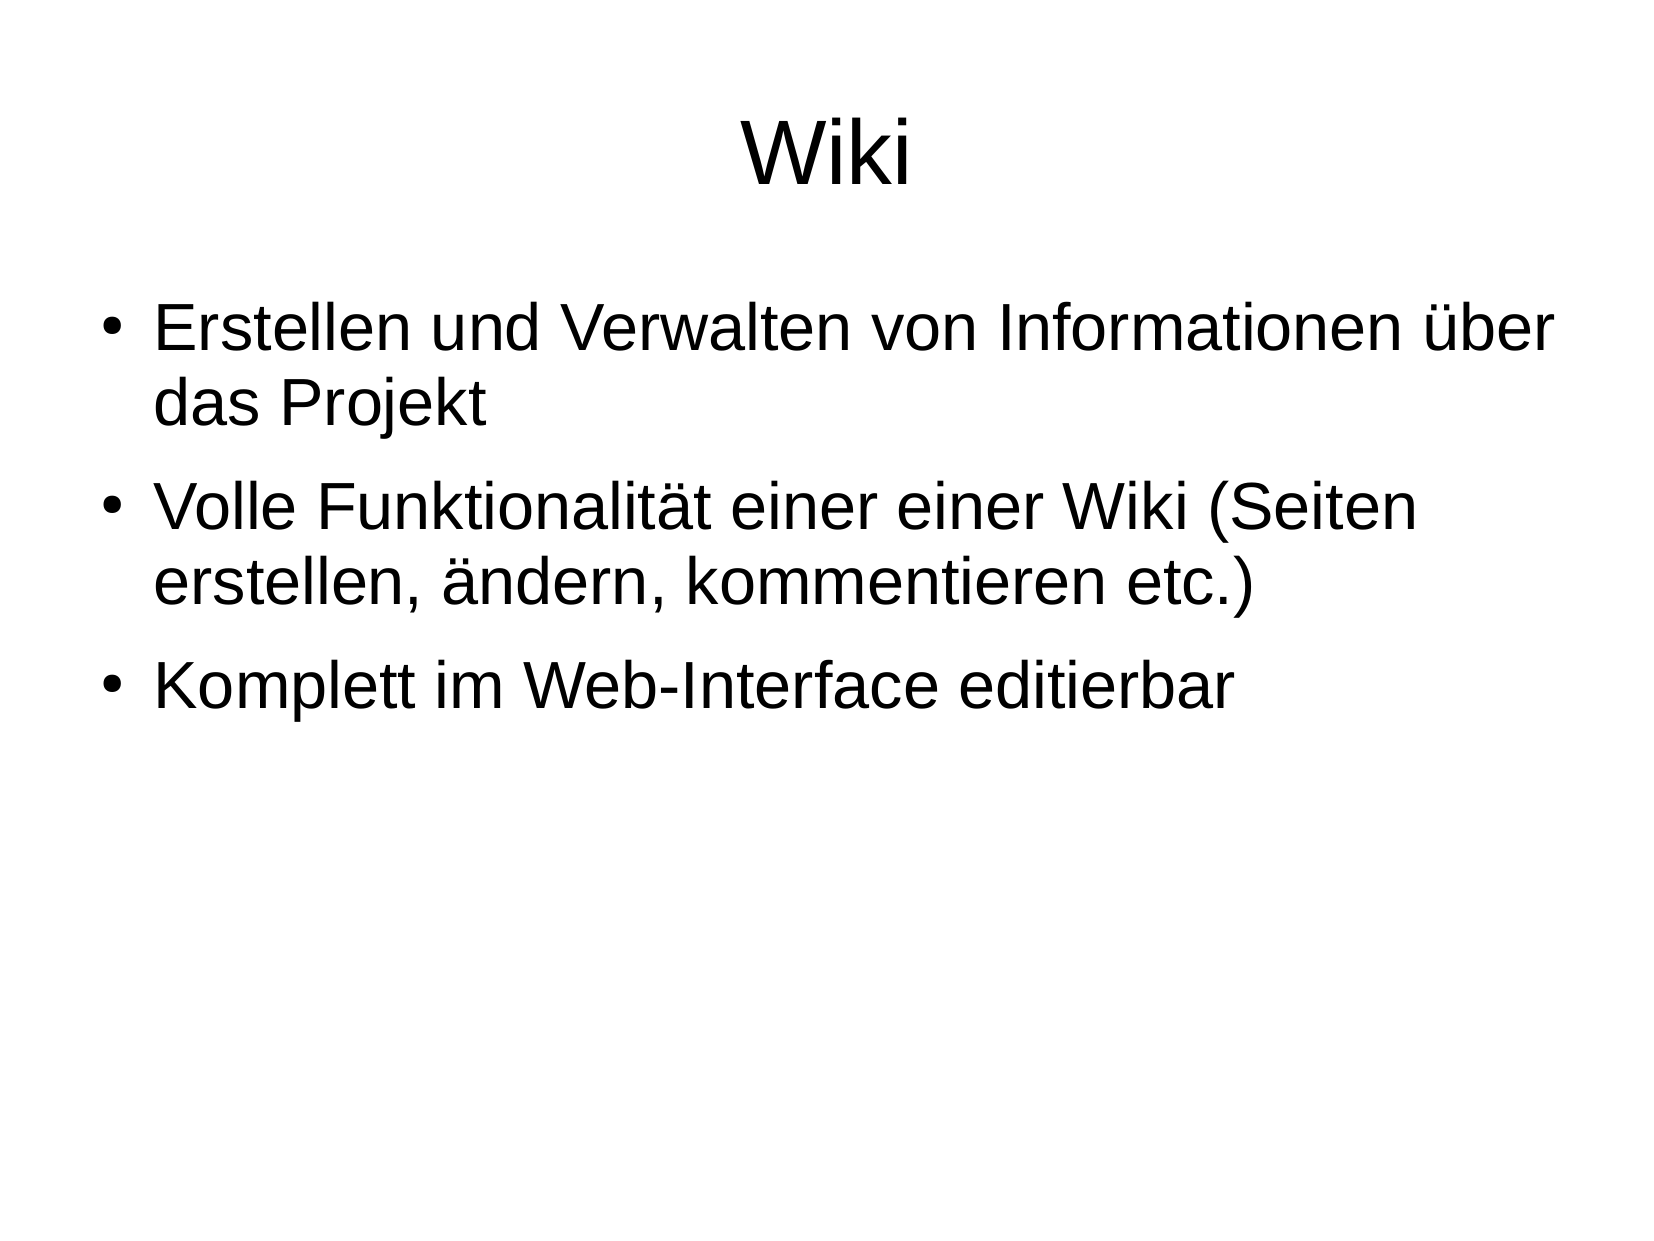

# Wiki
Erstellen und Verwalten von Informationen über das Projekt
Volle Funktionalität einer einer Wiki (Seiten erstellen, ändern, kommentieren etc.)
Komplett im Web-Interface editierbar